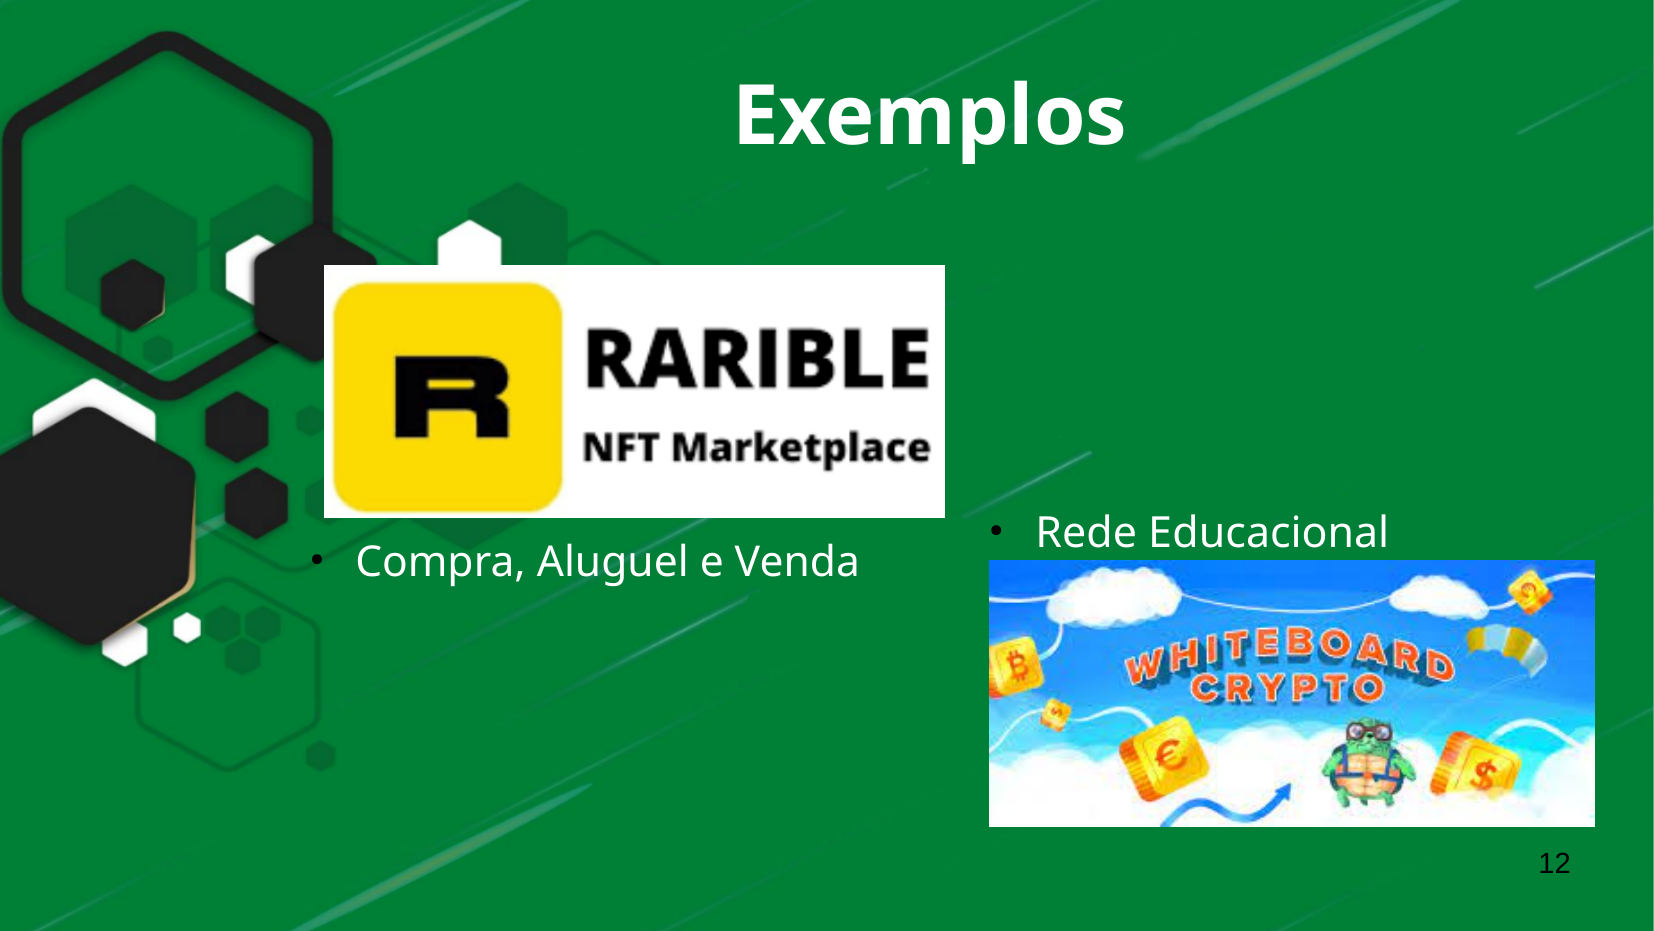

# Exemplos
Rede Educacional
Compra, Aluguel e Venda
12